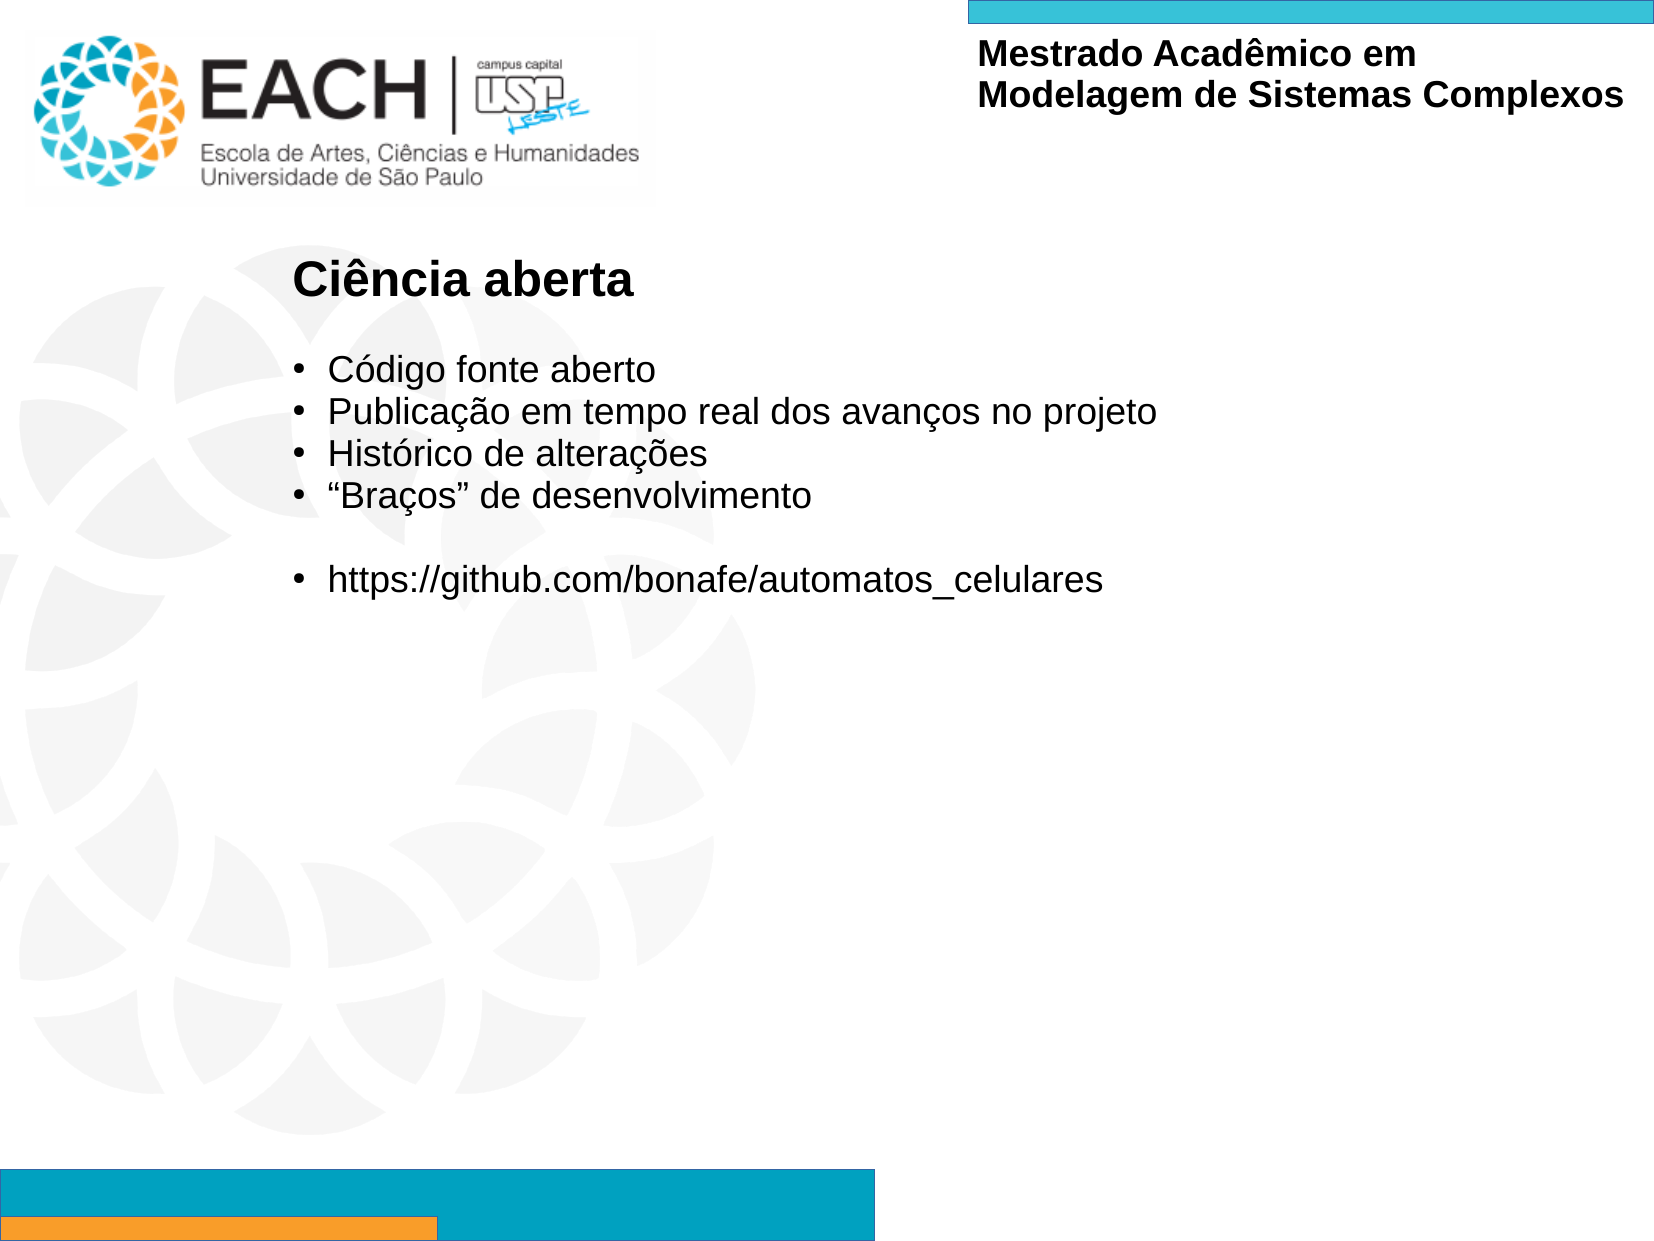

Mestrado Acadêmico em
Modelagem de Sistemas Complexos
Ciência aberta
Código fonte aberto
Publicação em tempo real dos avanços no projeto
Histórico de alterações
“Braços” de desenvolvimento
https://github.com/bonafe/automatos_celulares